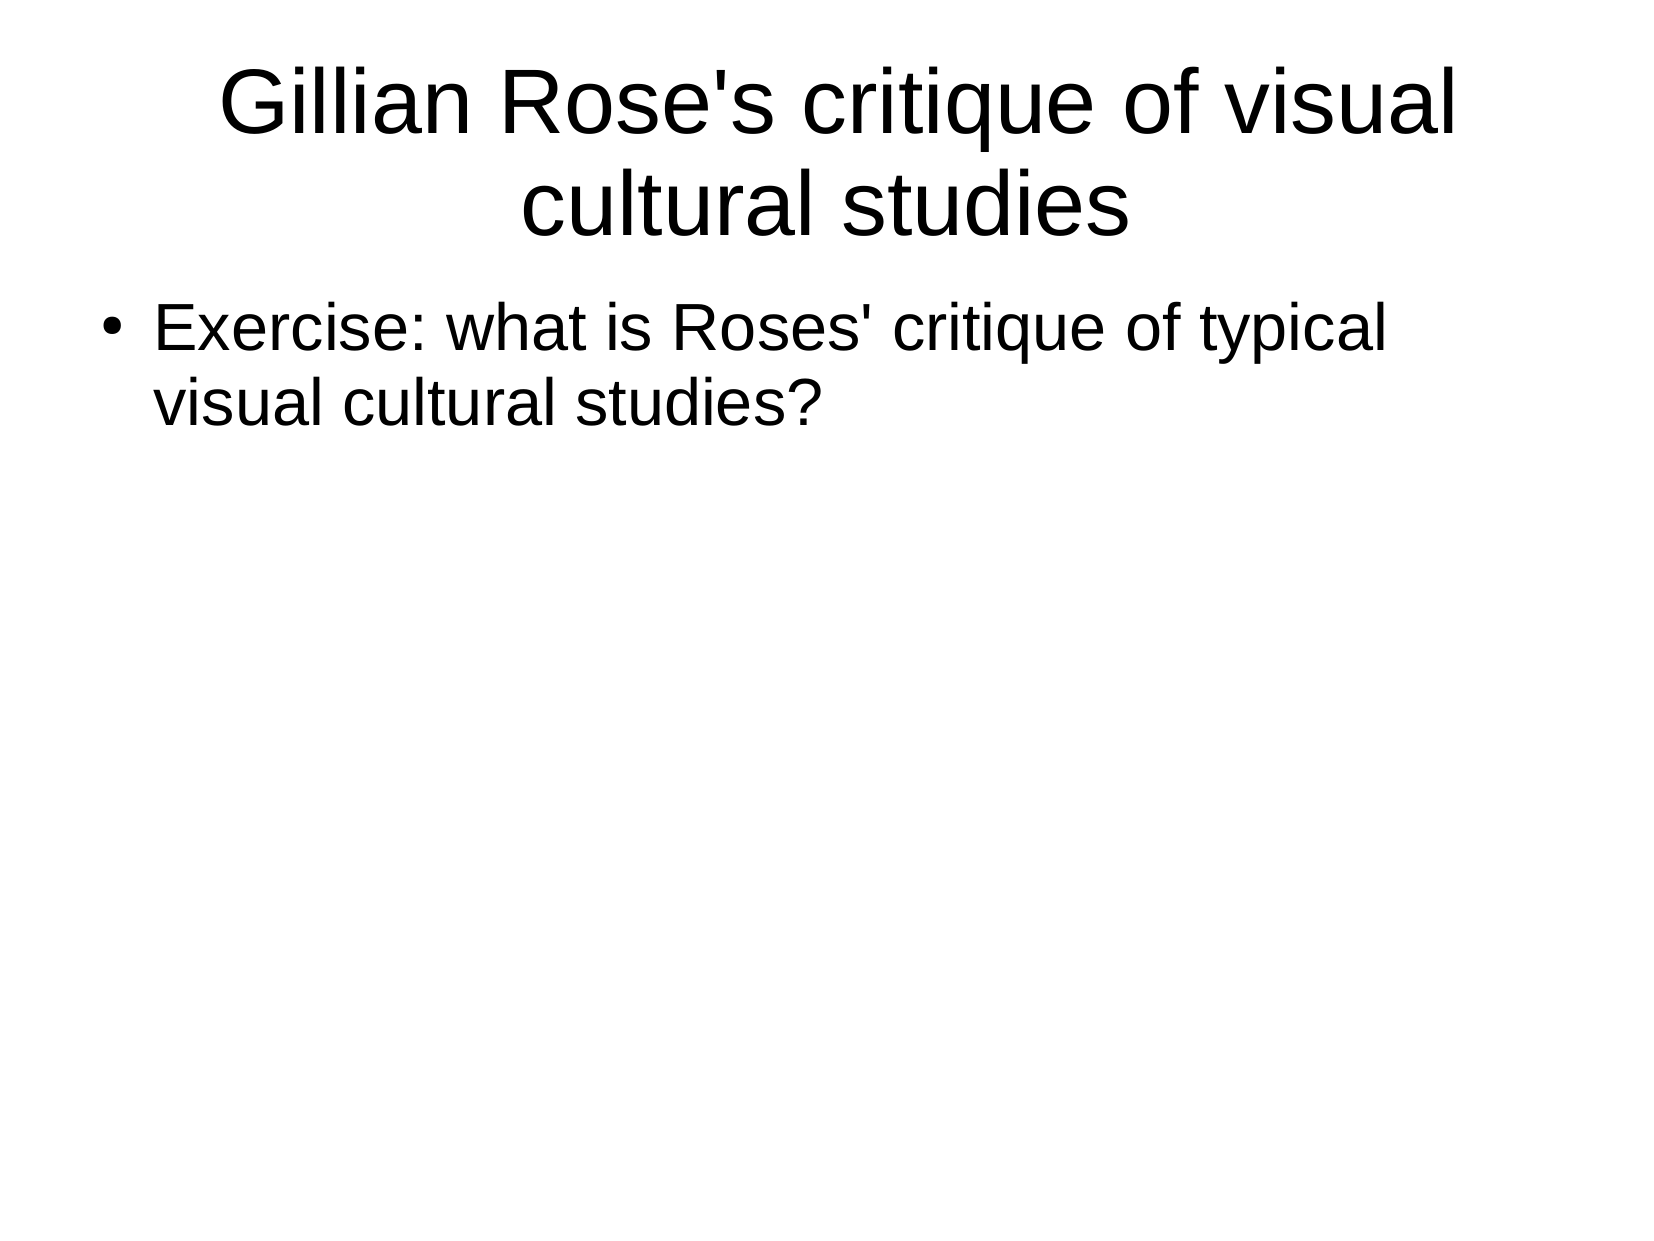

# Gillian Rose's critique of visual cultural studies
Exercise: what is Roses' critique of typical visual cultural studies?